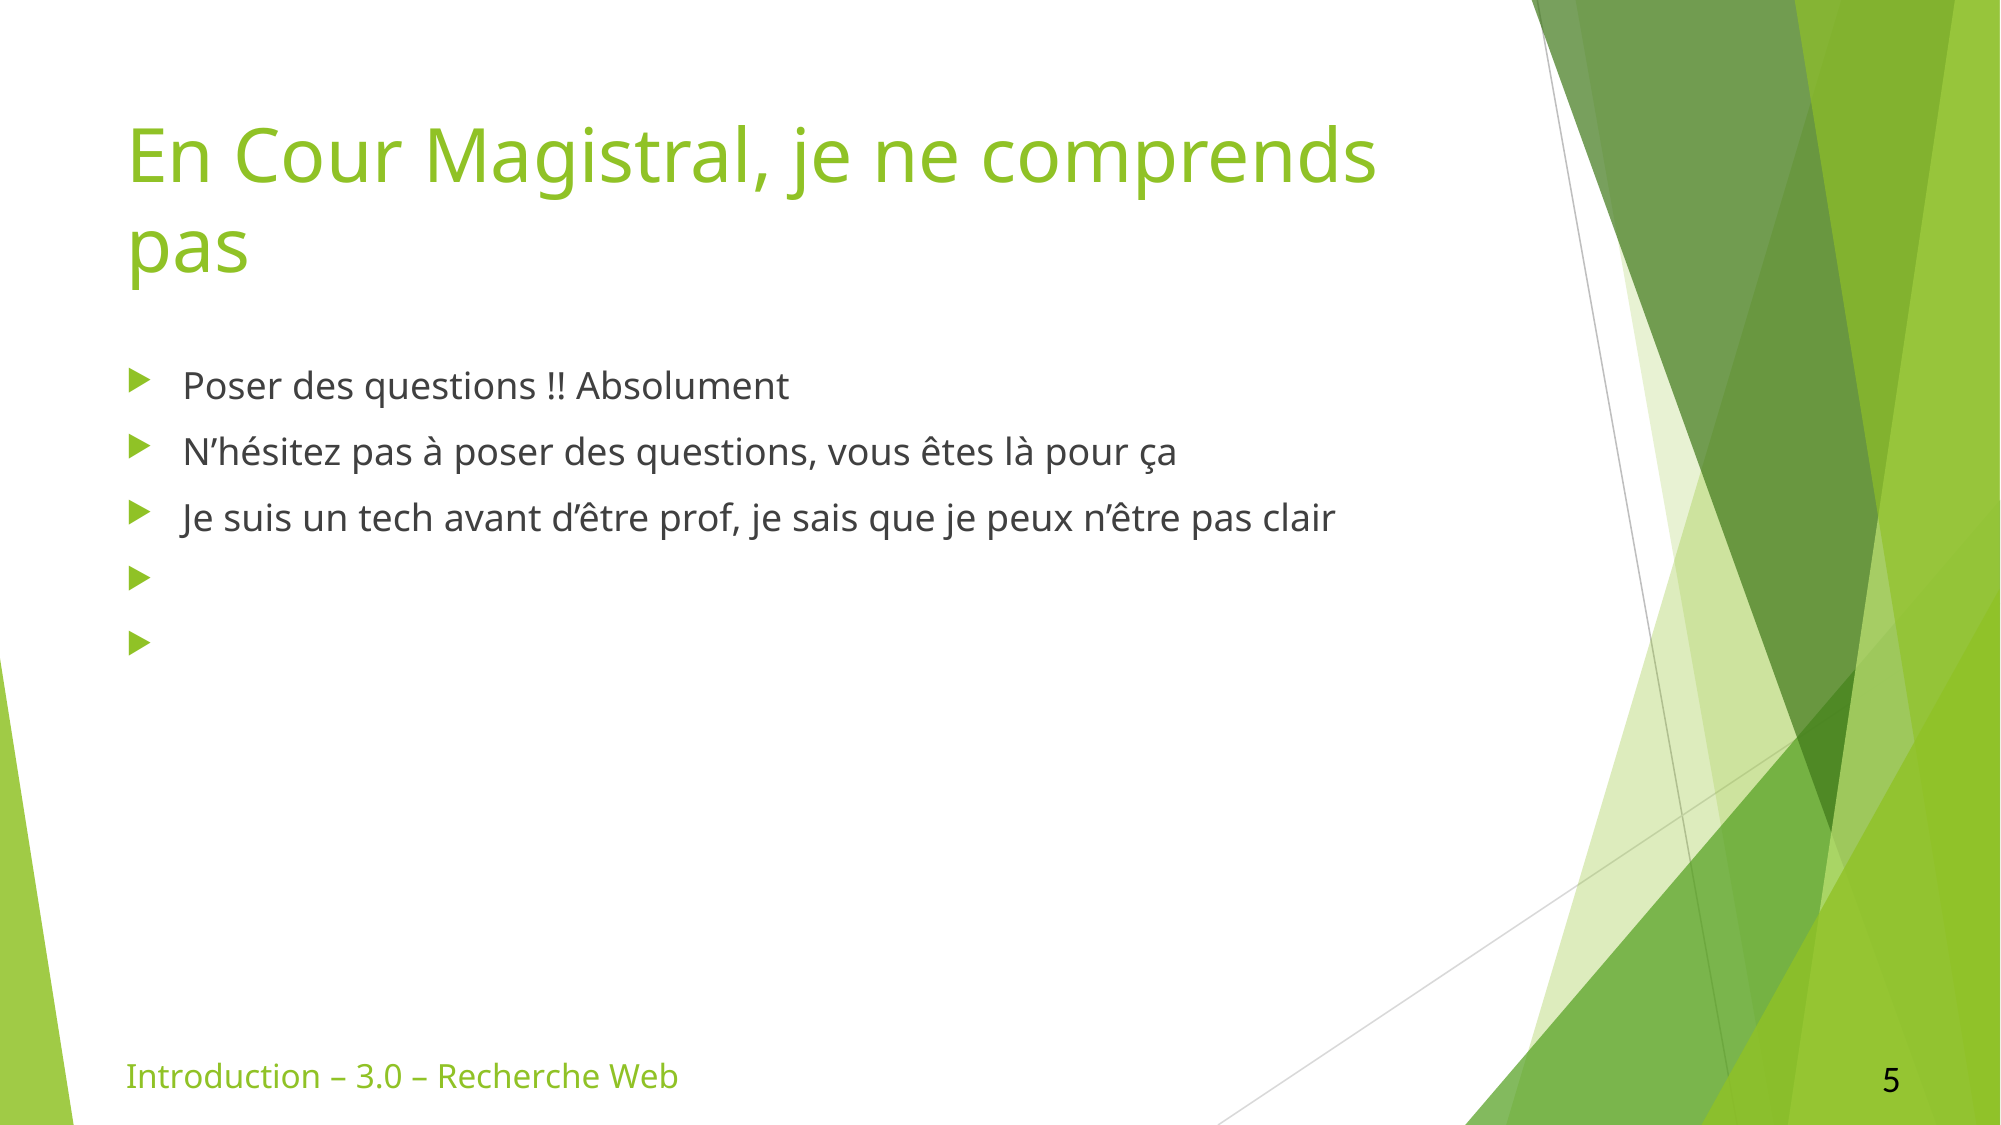

# En Cour Magistral, je ne comprends pas
Poser des questions !! Absolument
N’hésitez pas à poser des questions, vous êtes là pour ça
Je suis un tech avant d’être prof, je sais que je peux n’être pas clair
Introduction – 3.0 – Recherche Web